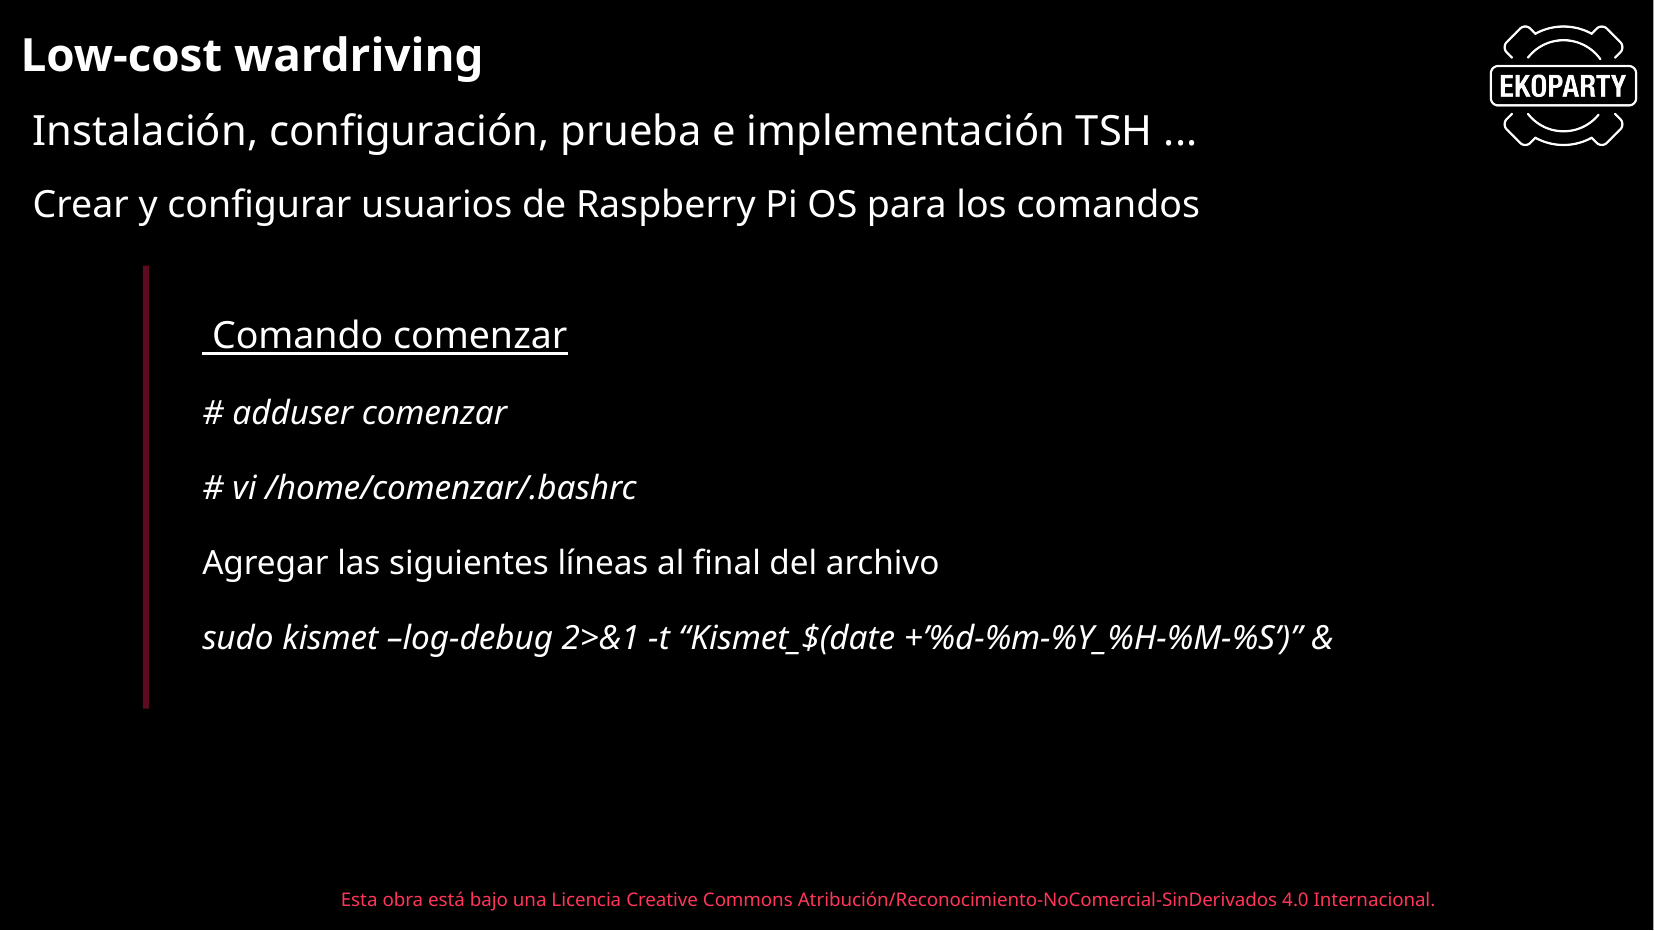

Low-cost wardriving
Instalación, configuración, prueba e implementación TSH ...
Crear y configurar usuarios de Raspberry Pi OS para los comandos
 Comando comenzar
# adduser comenzar
# vi /home/comenzar/.bashrc
Agregar las siguientes líneas al final del archivo
sudo kismet –log-debug 2>&1 -t “Kismet_$(date +’%d-%m-%Y_%H-%M-%S’)” &
Esta obra está bajo una Licencia Creative Commons Atribución/Reconocimiento-NoComercial-SinDerivados 4.0 Internacional.